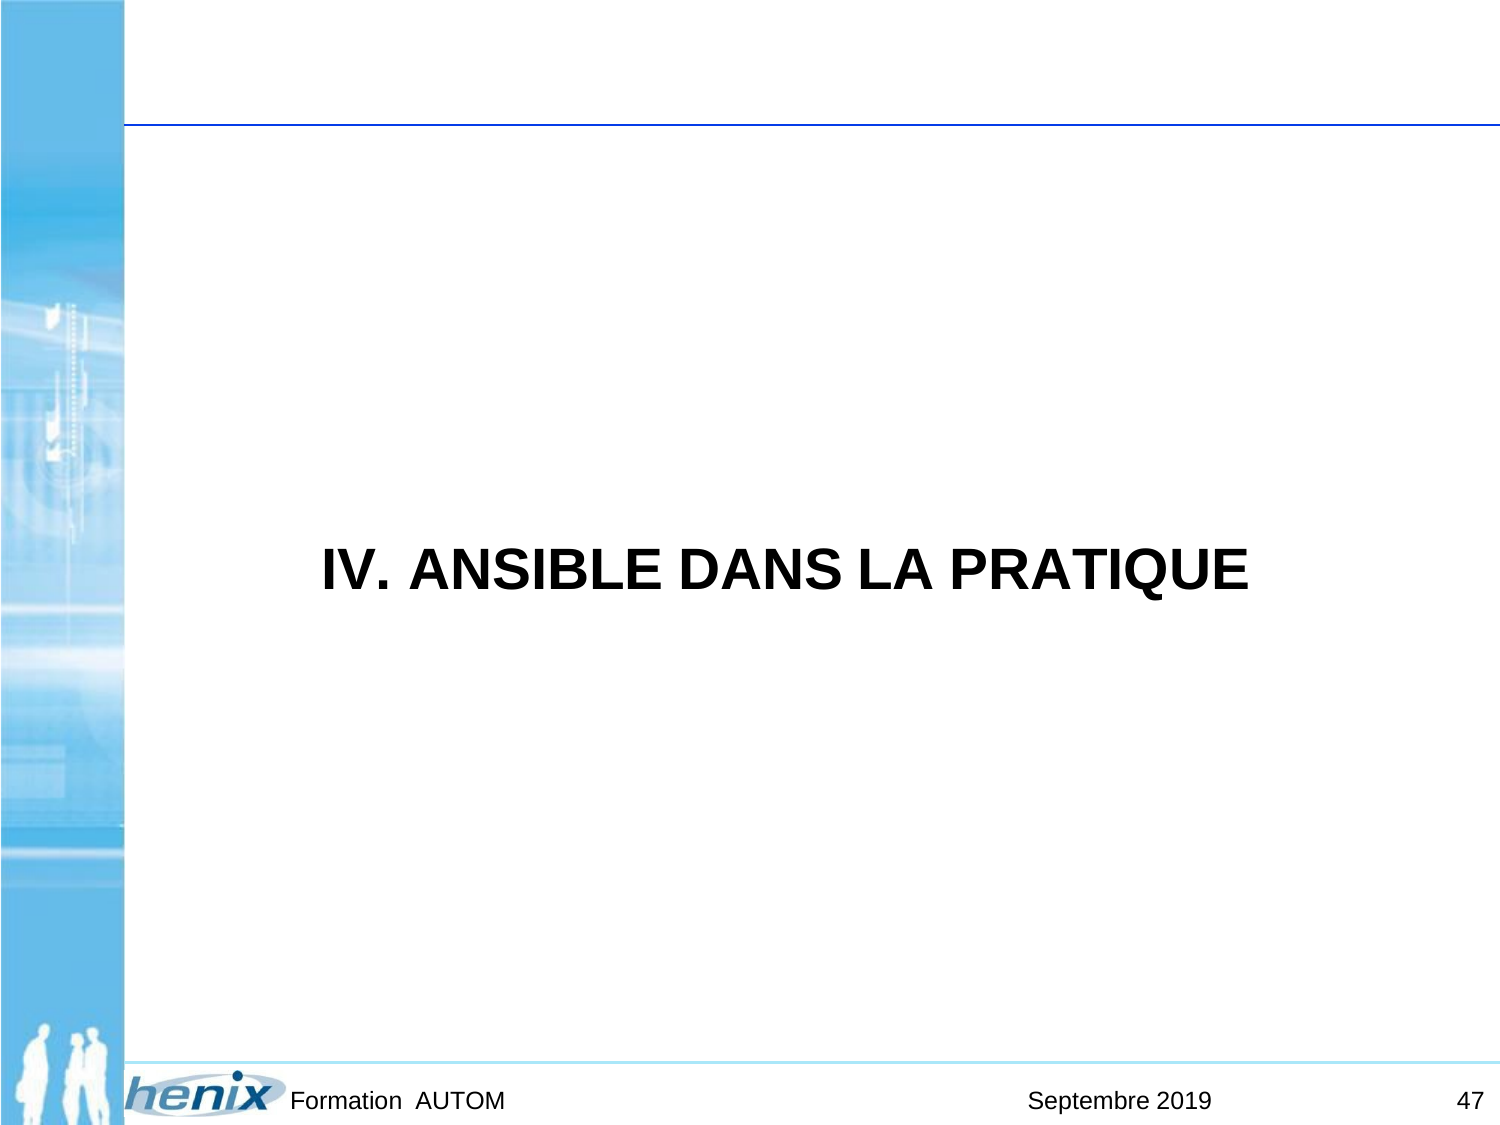

IV. ANSIBLE DANS LA PRATIQUE
Formation AUTOM
Septembre 2019